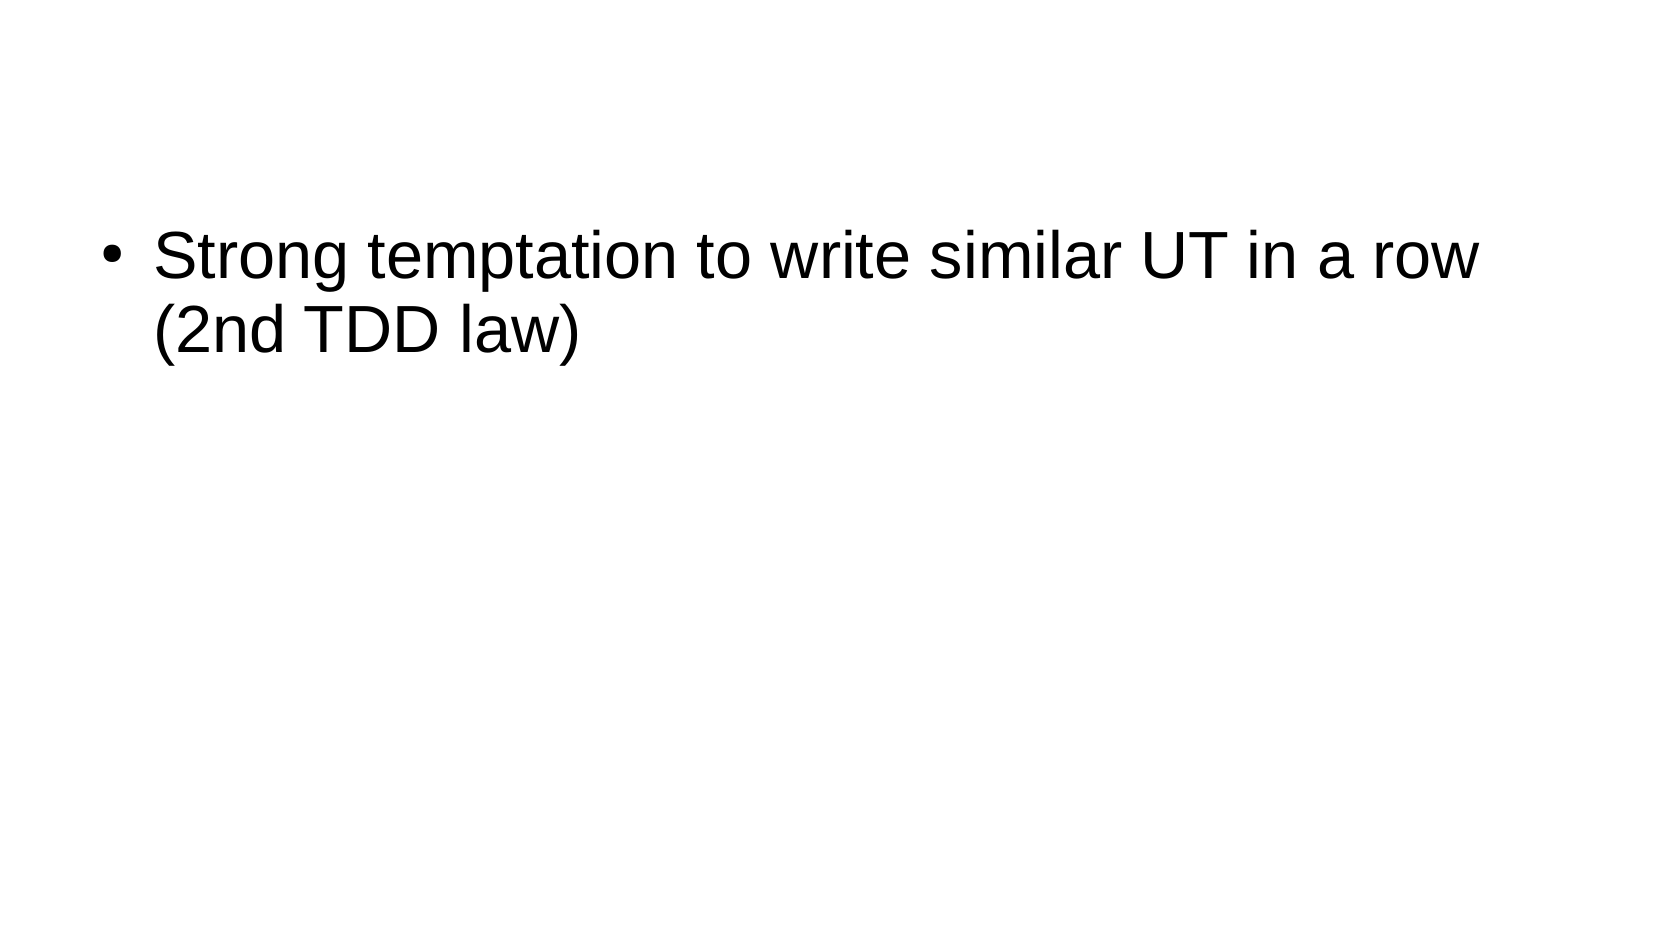

#
Strong temptation to write similar UT in a row (2nd TDD law)